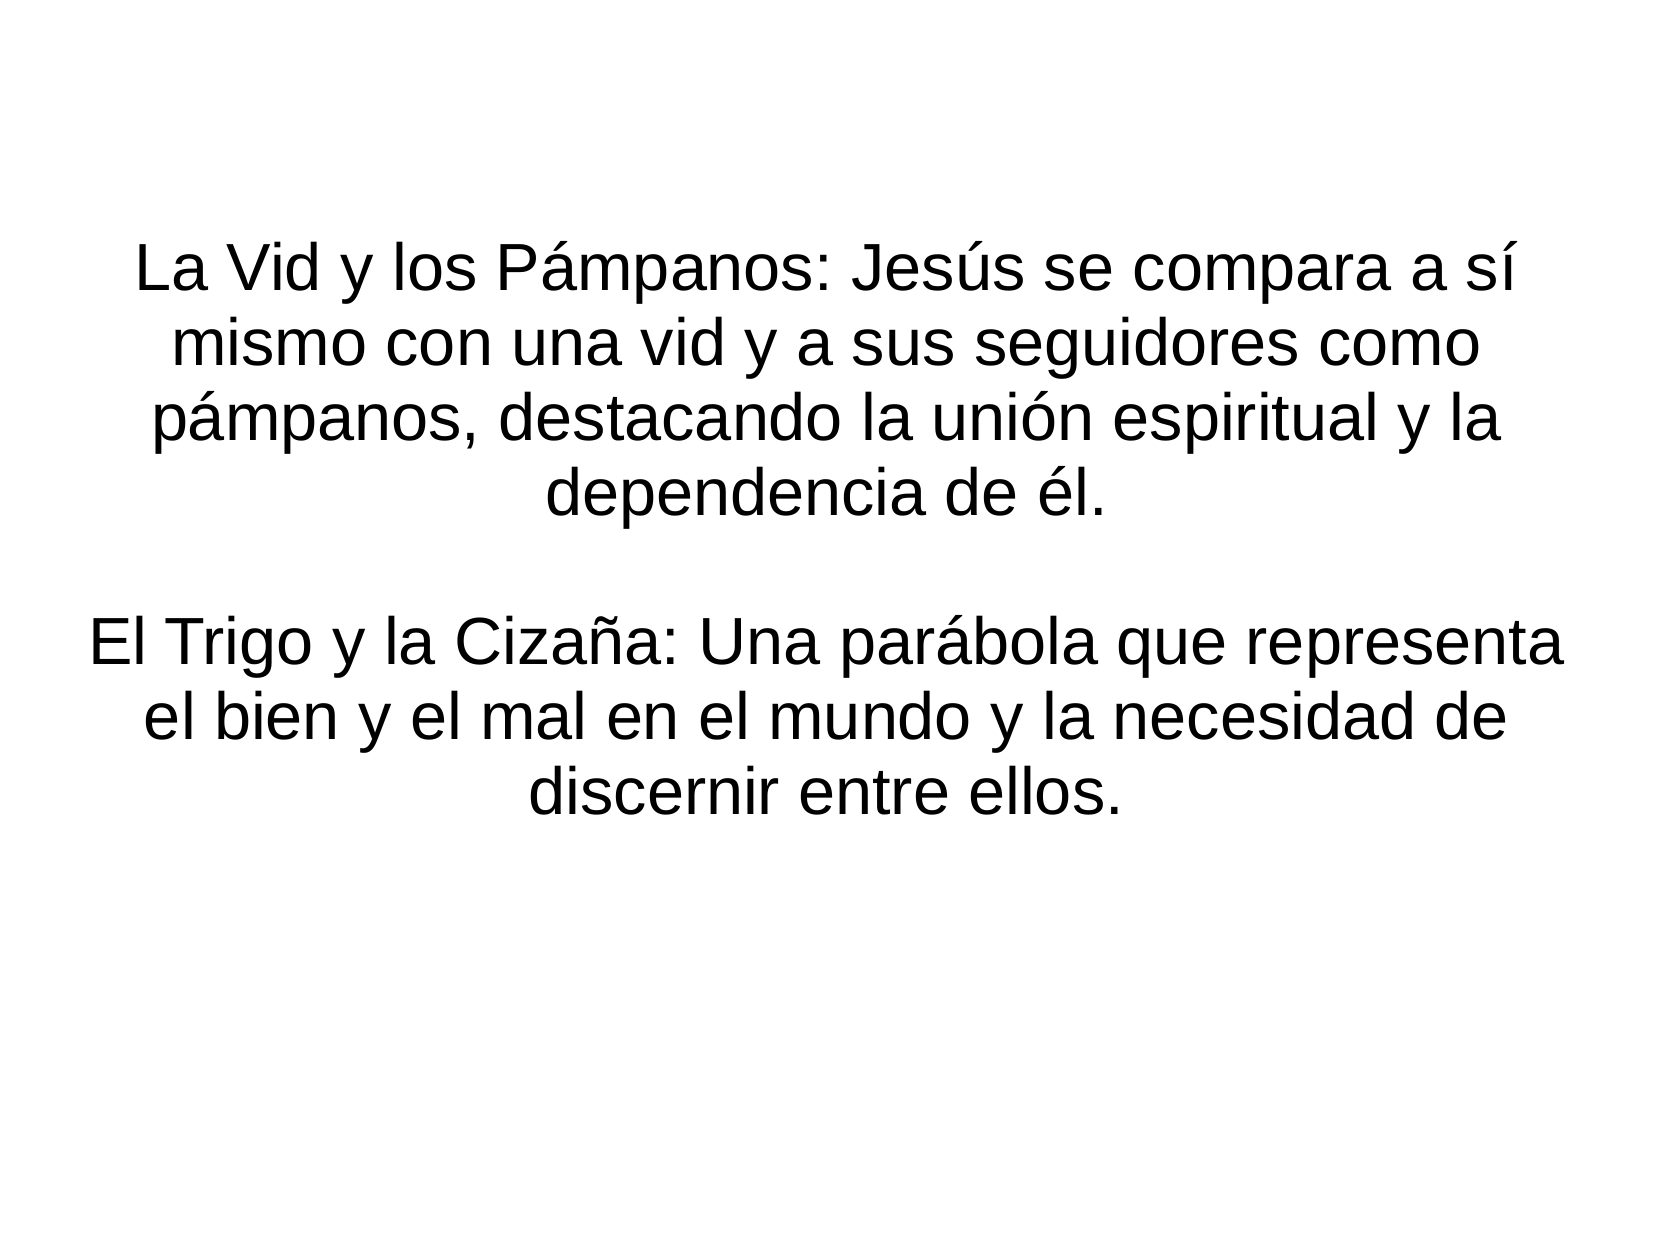

# La Vid y los Pámpanos: Jesús se compara a sí mismo con una vid y a sus seguidores como pámpanos, destacando la unión espiritual y la dependencia de él.
El Trigo y la Cizaña: Una parábola que representa el bien y el mal en el mundo y la necesidad de discernir entre ellos.